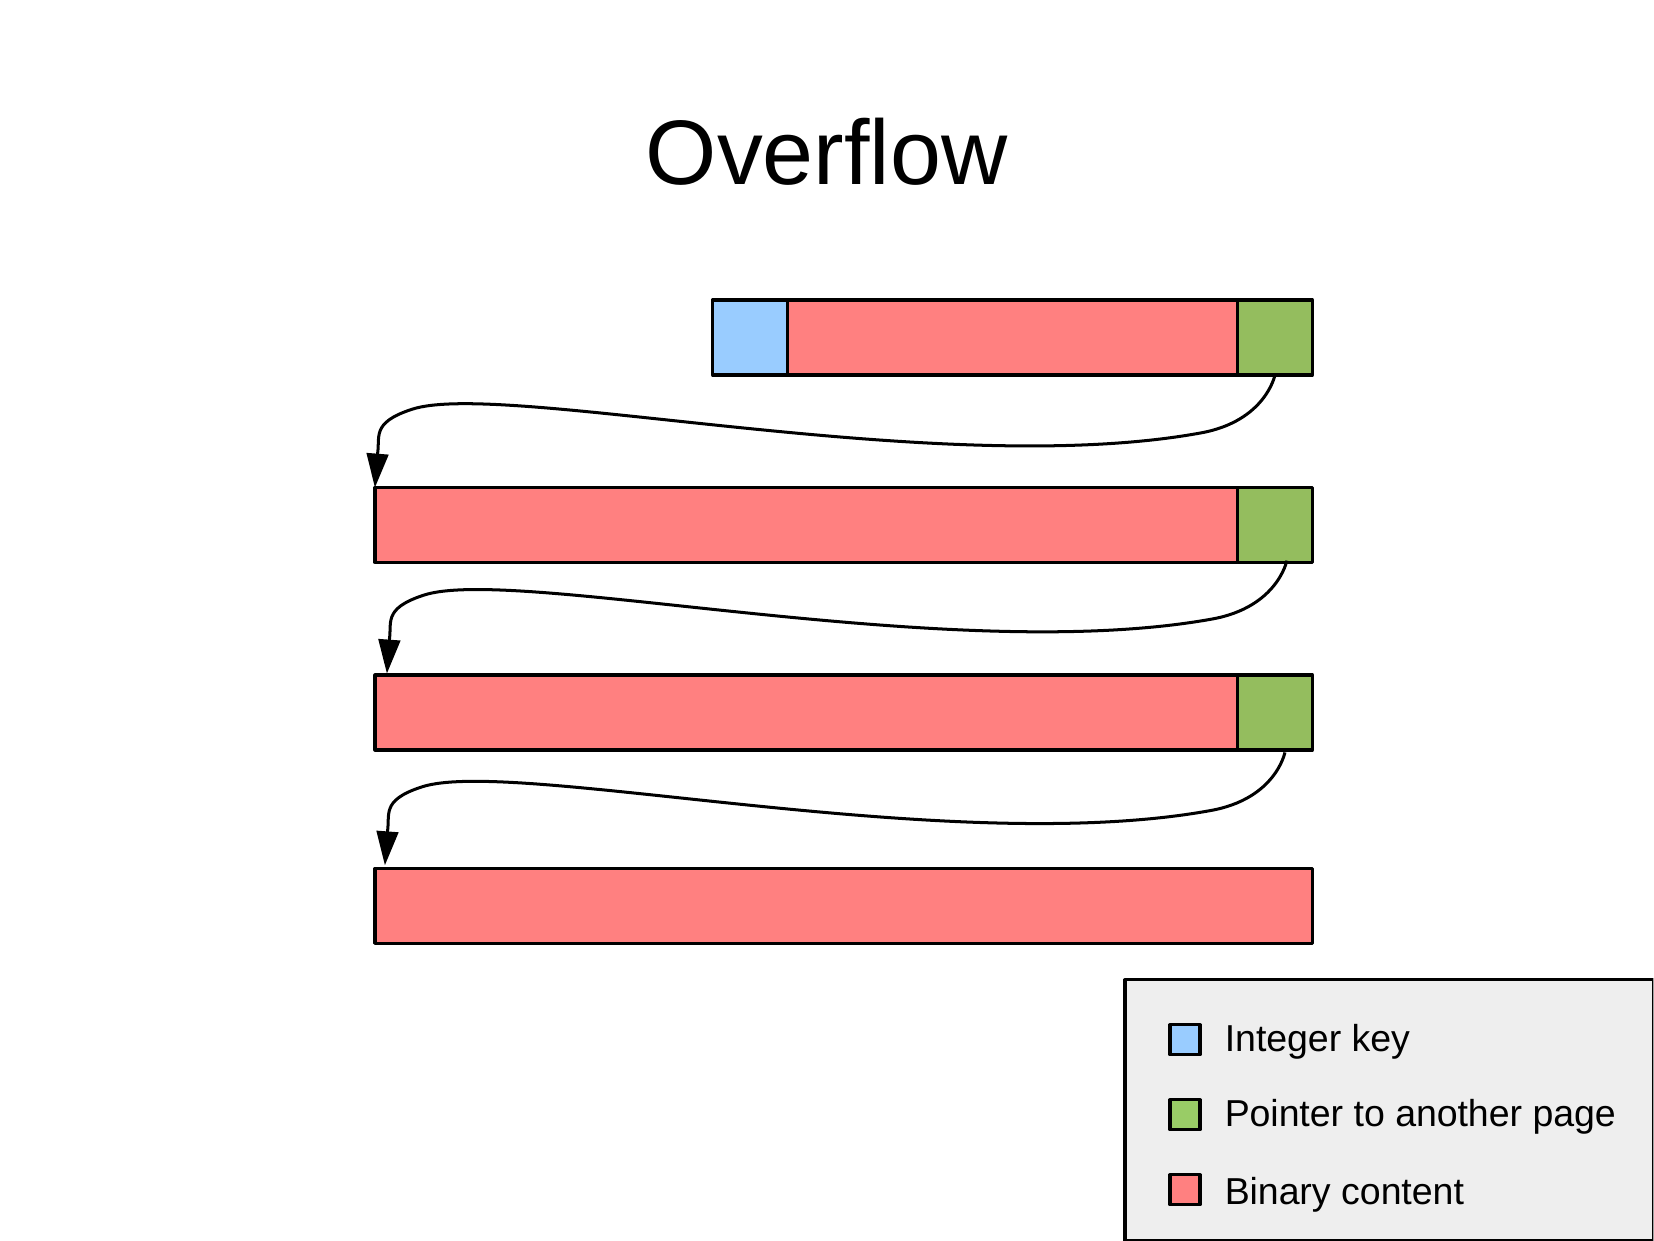

# Overflow
Integer key
Pointer to another page
Binary content